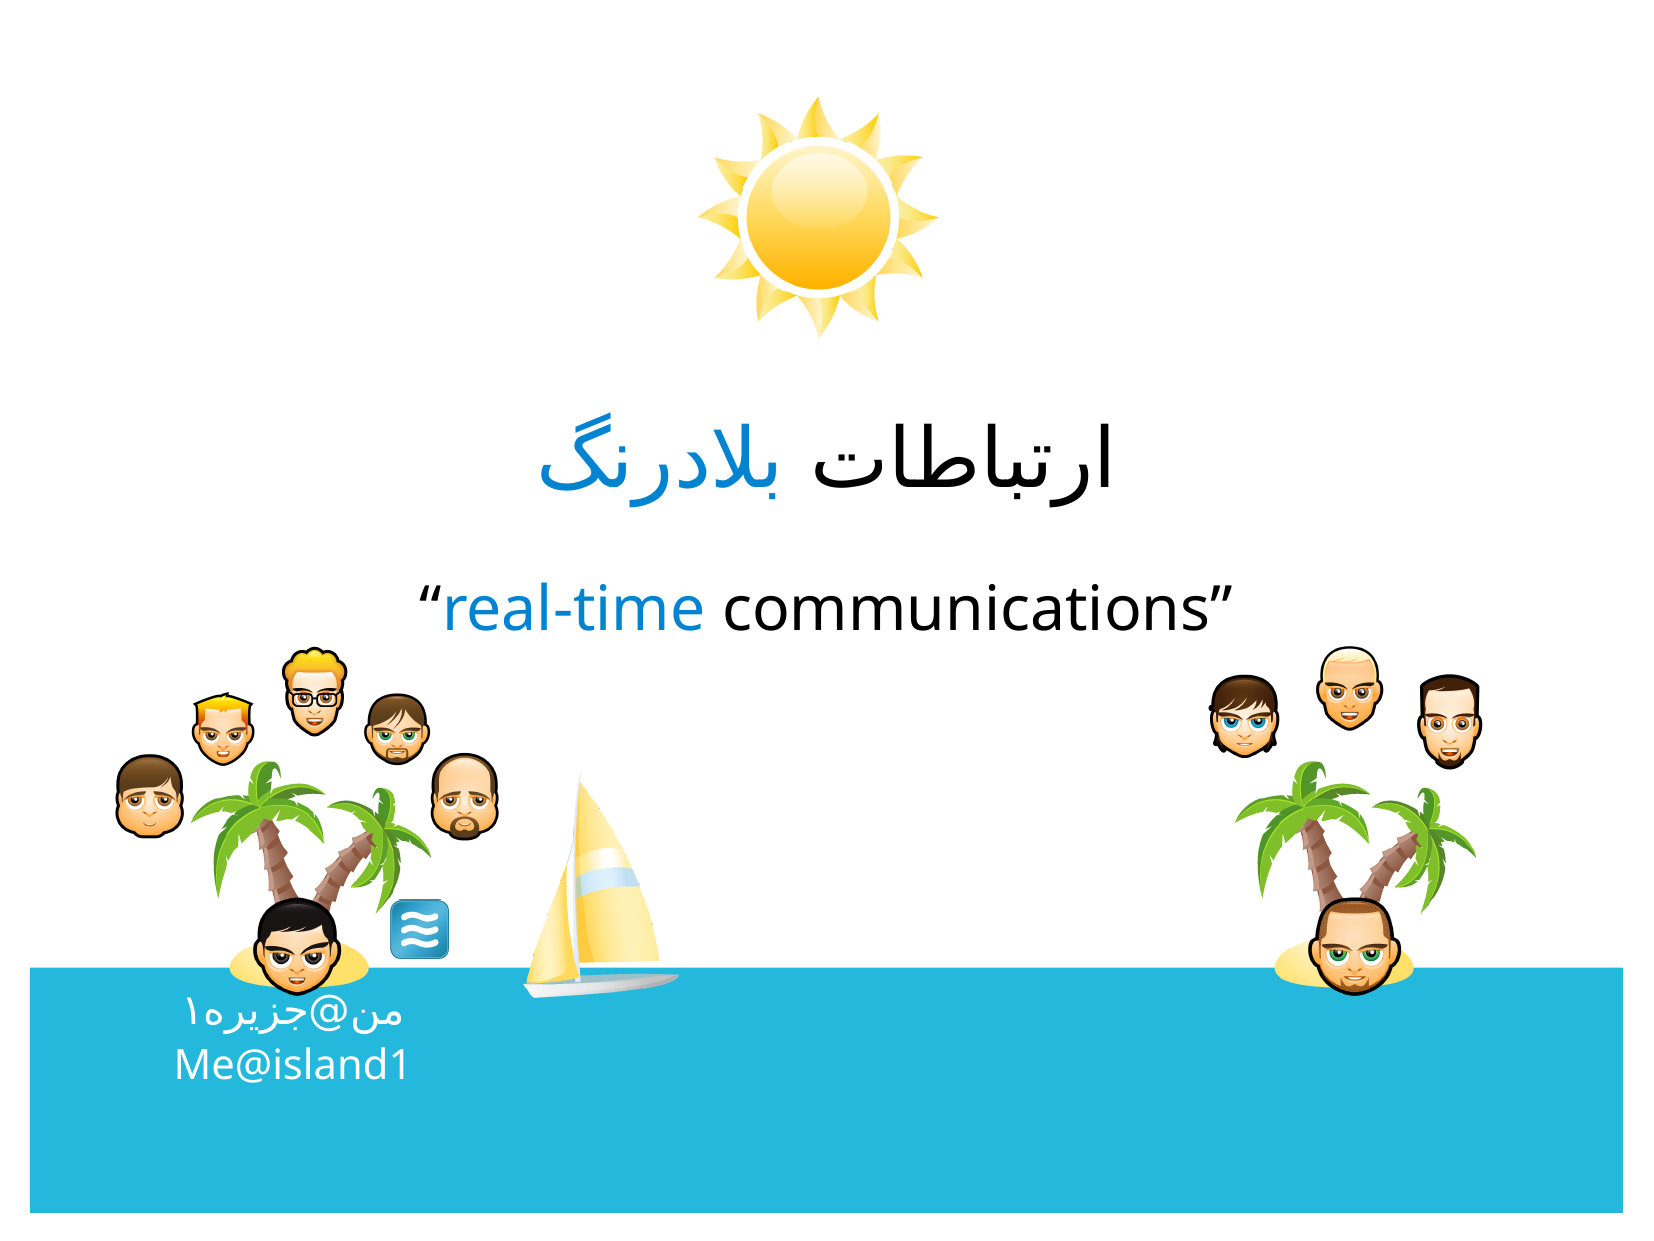

# ارتباطات بلادرنگ
“real-time communications”
من@جزیره۱
Me@island1